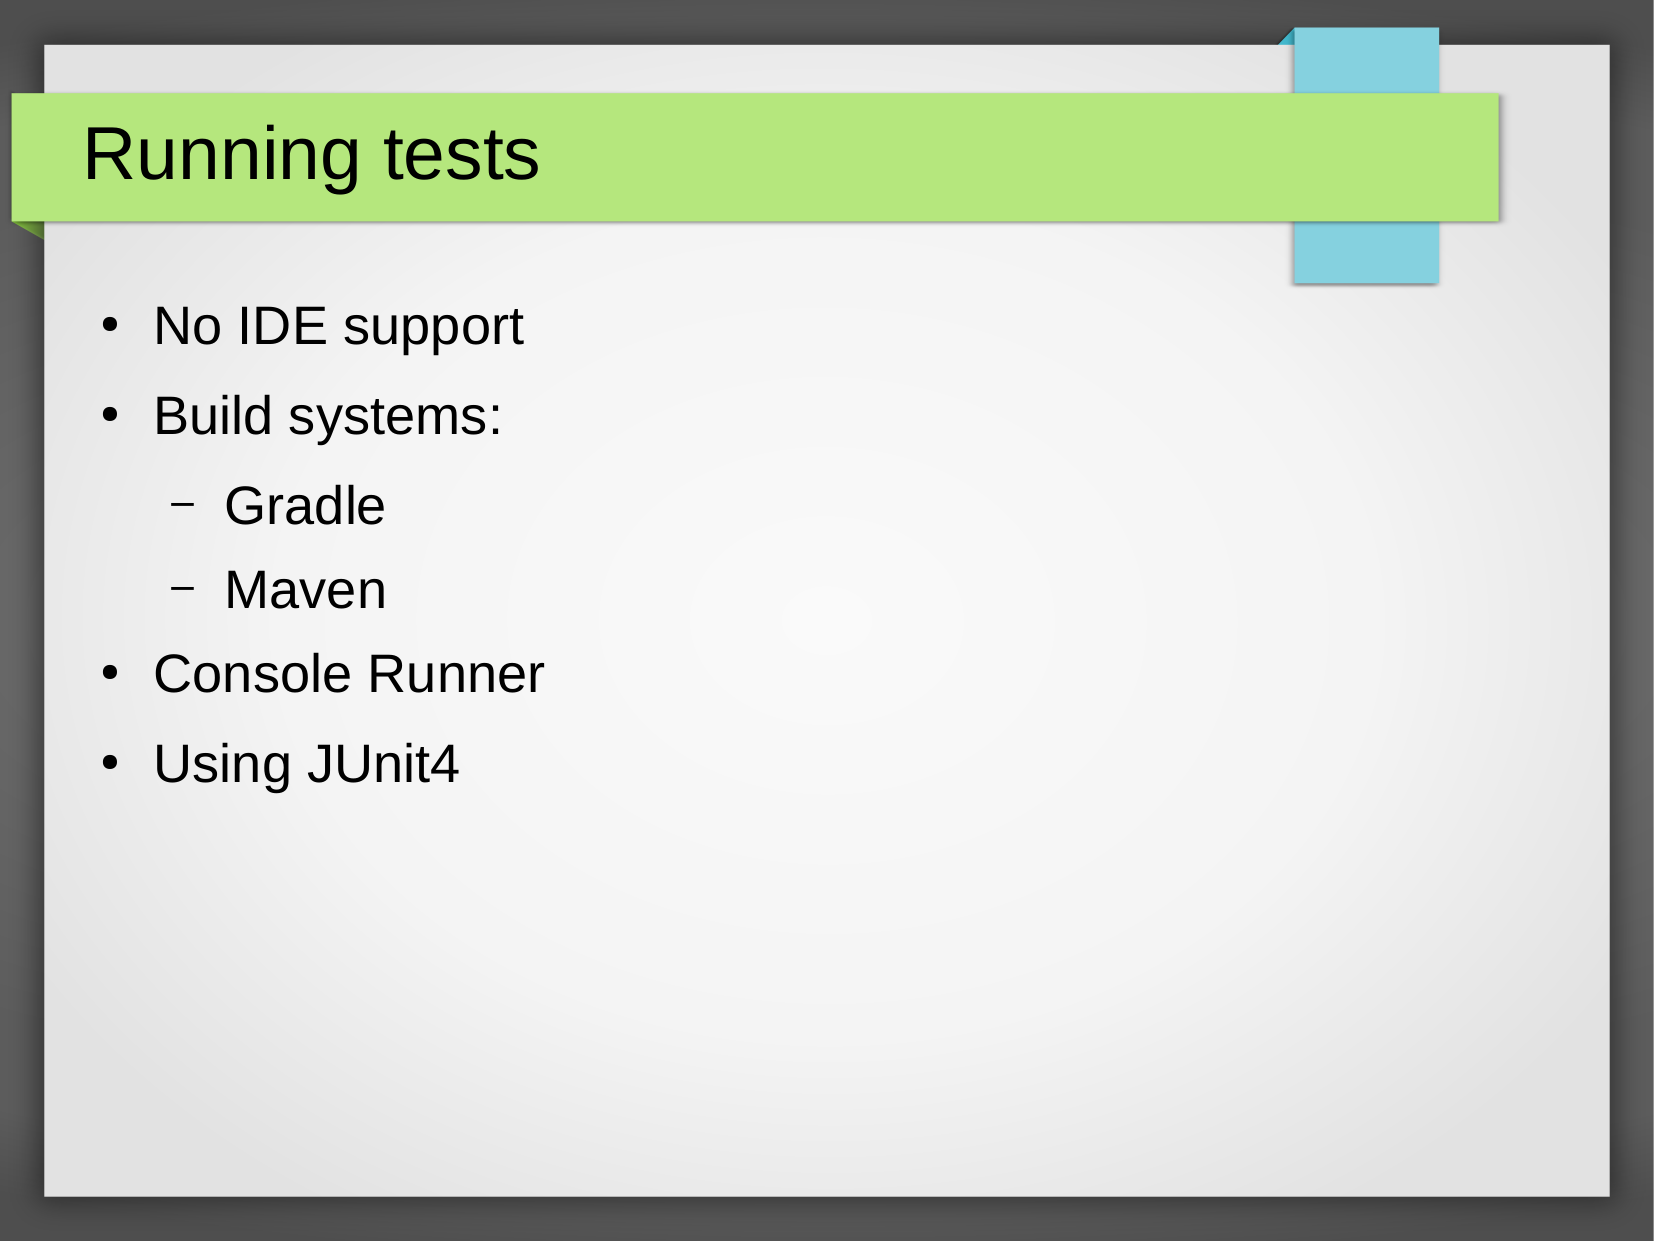

# Running tests
No IDE support
Build systems:
Gradle
Maven
Console Runner
Using JUnit4